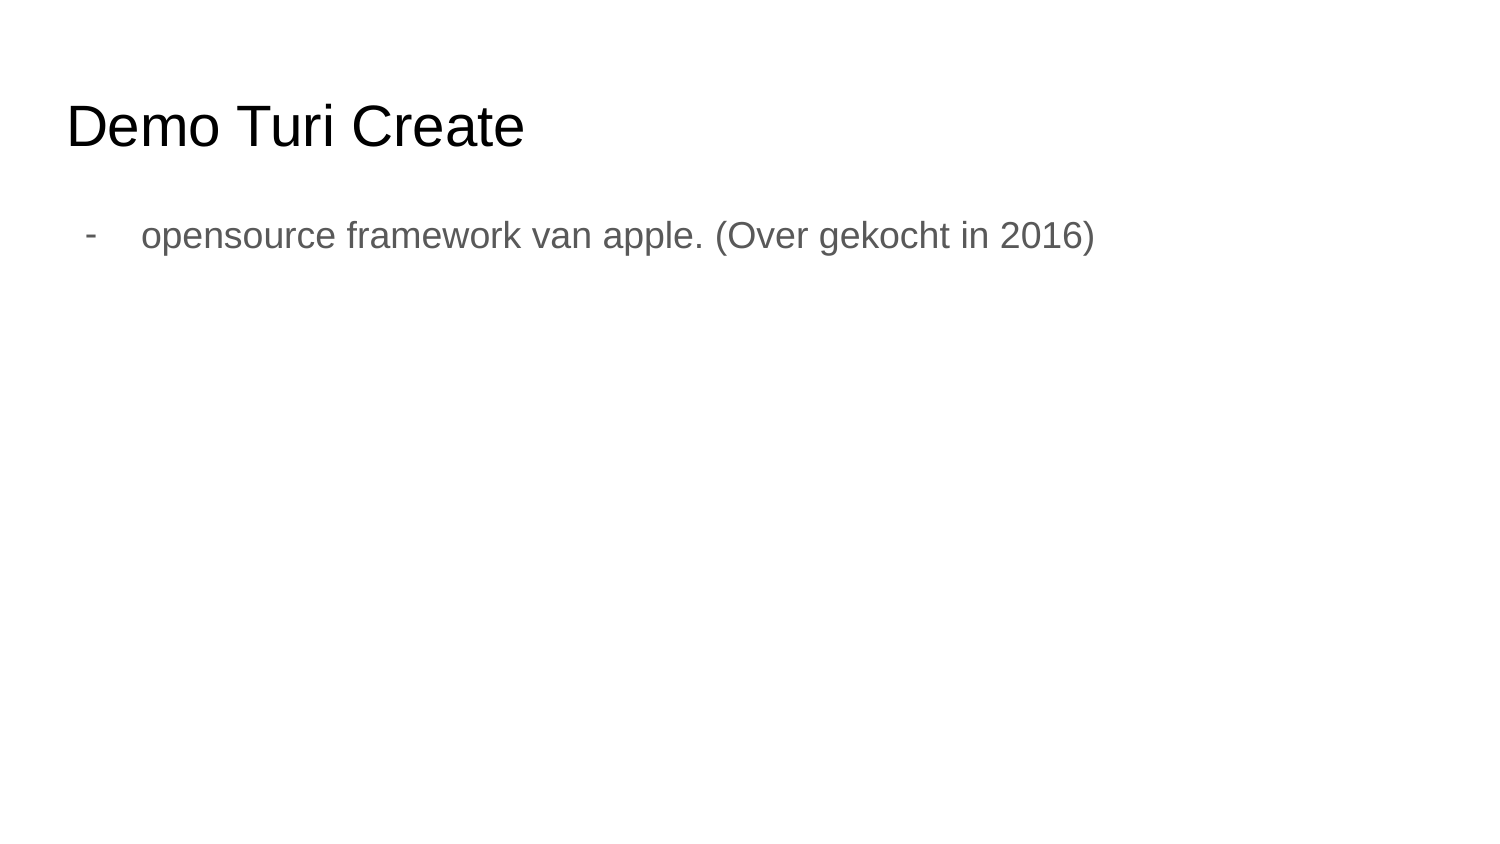

# Demo Turi Create
opensource framework van apple. (Over gekocht in 2016)